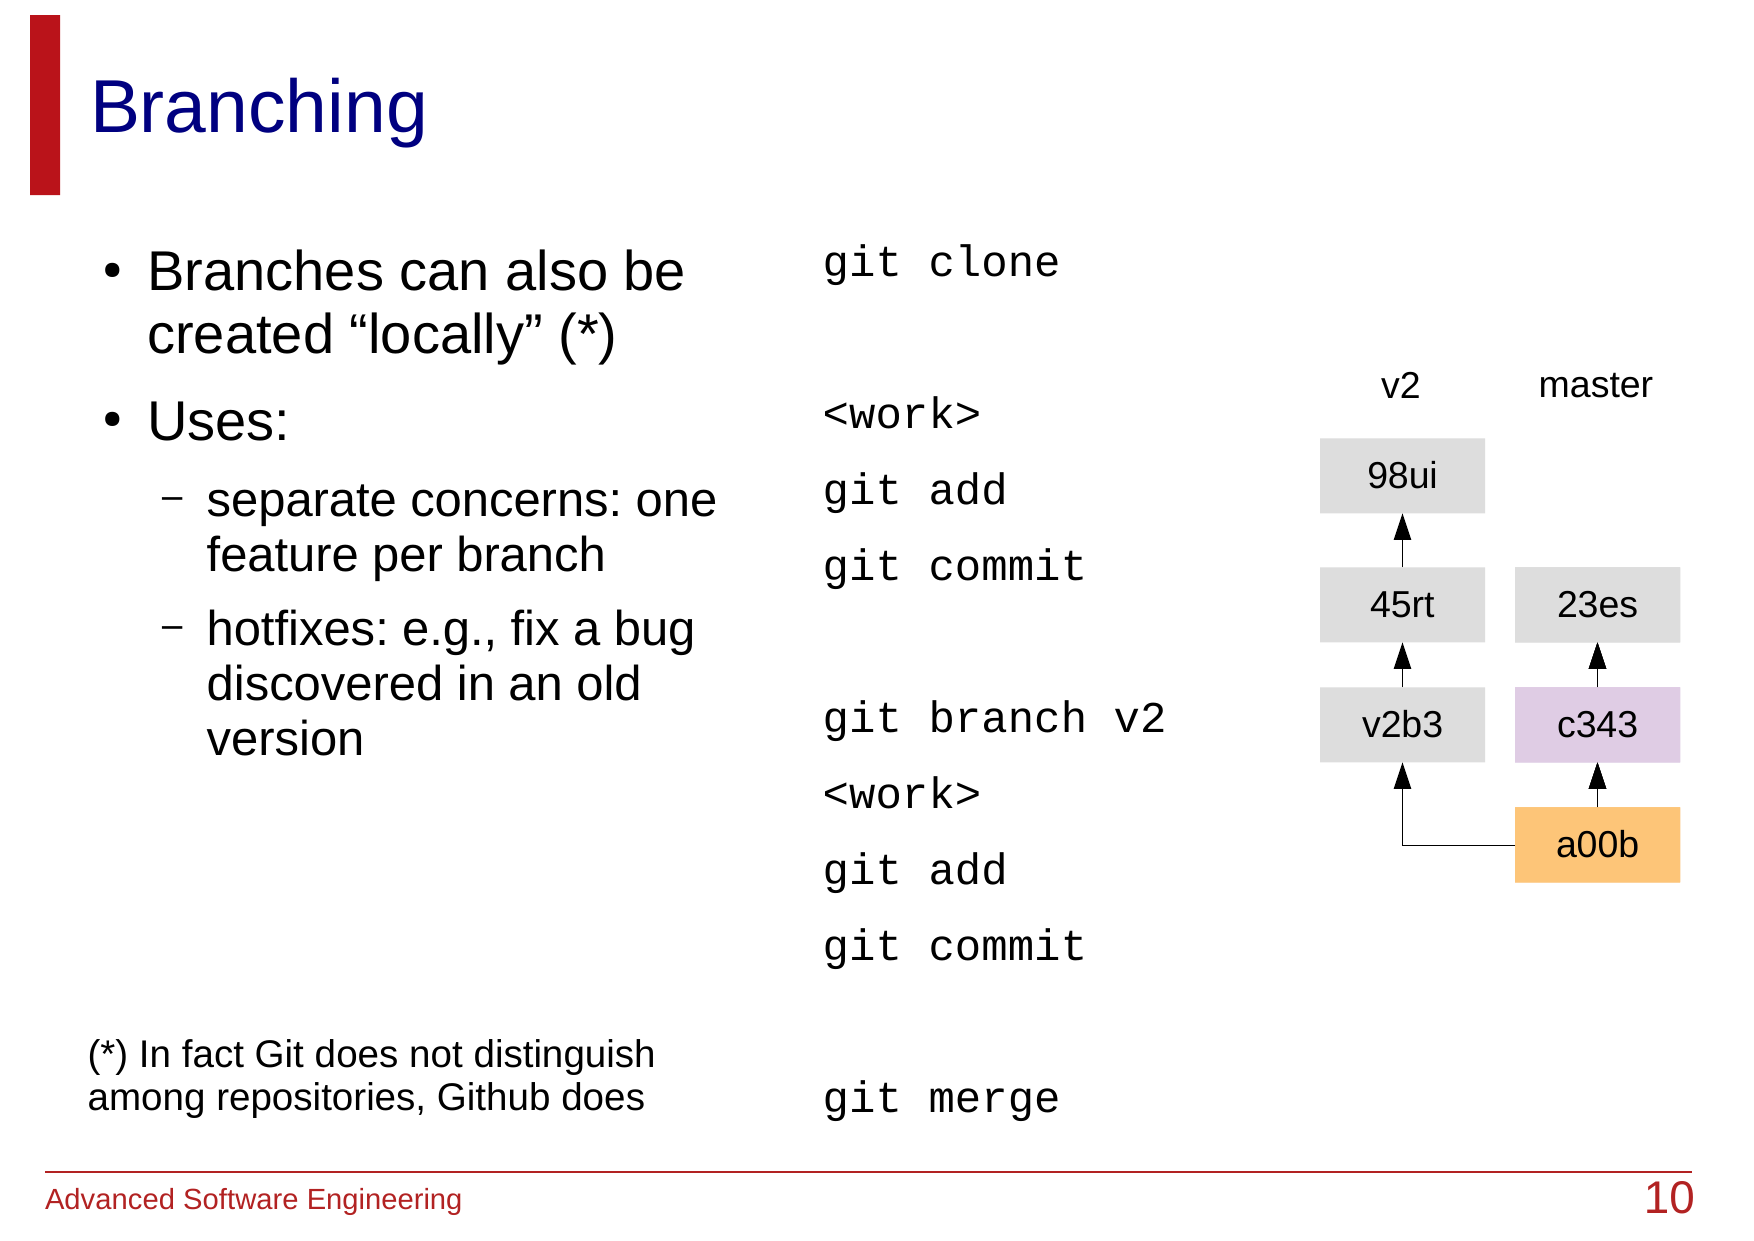

# Branching
Branches can also be created “locally” (*)
Uses:
separate concerns: one feature per branch
hotfixes: e.g., fix a bug discovered in an old version
(*) In fact Git does not distinguish among repositories, Github does
git clone
<work>
git add
git commit
git branch v2
<work>
git add
git commit
git merge
master
v2
98ui
45rt
23es
c343
a00b
23es
23es
v2b3
c343
c343
a00b
a00b
10
Advanced Software Engineering